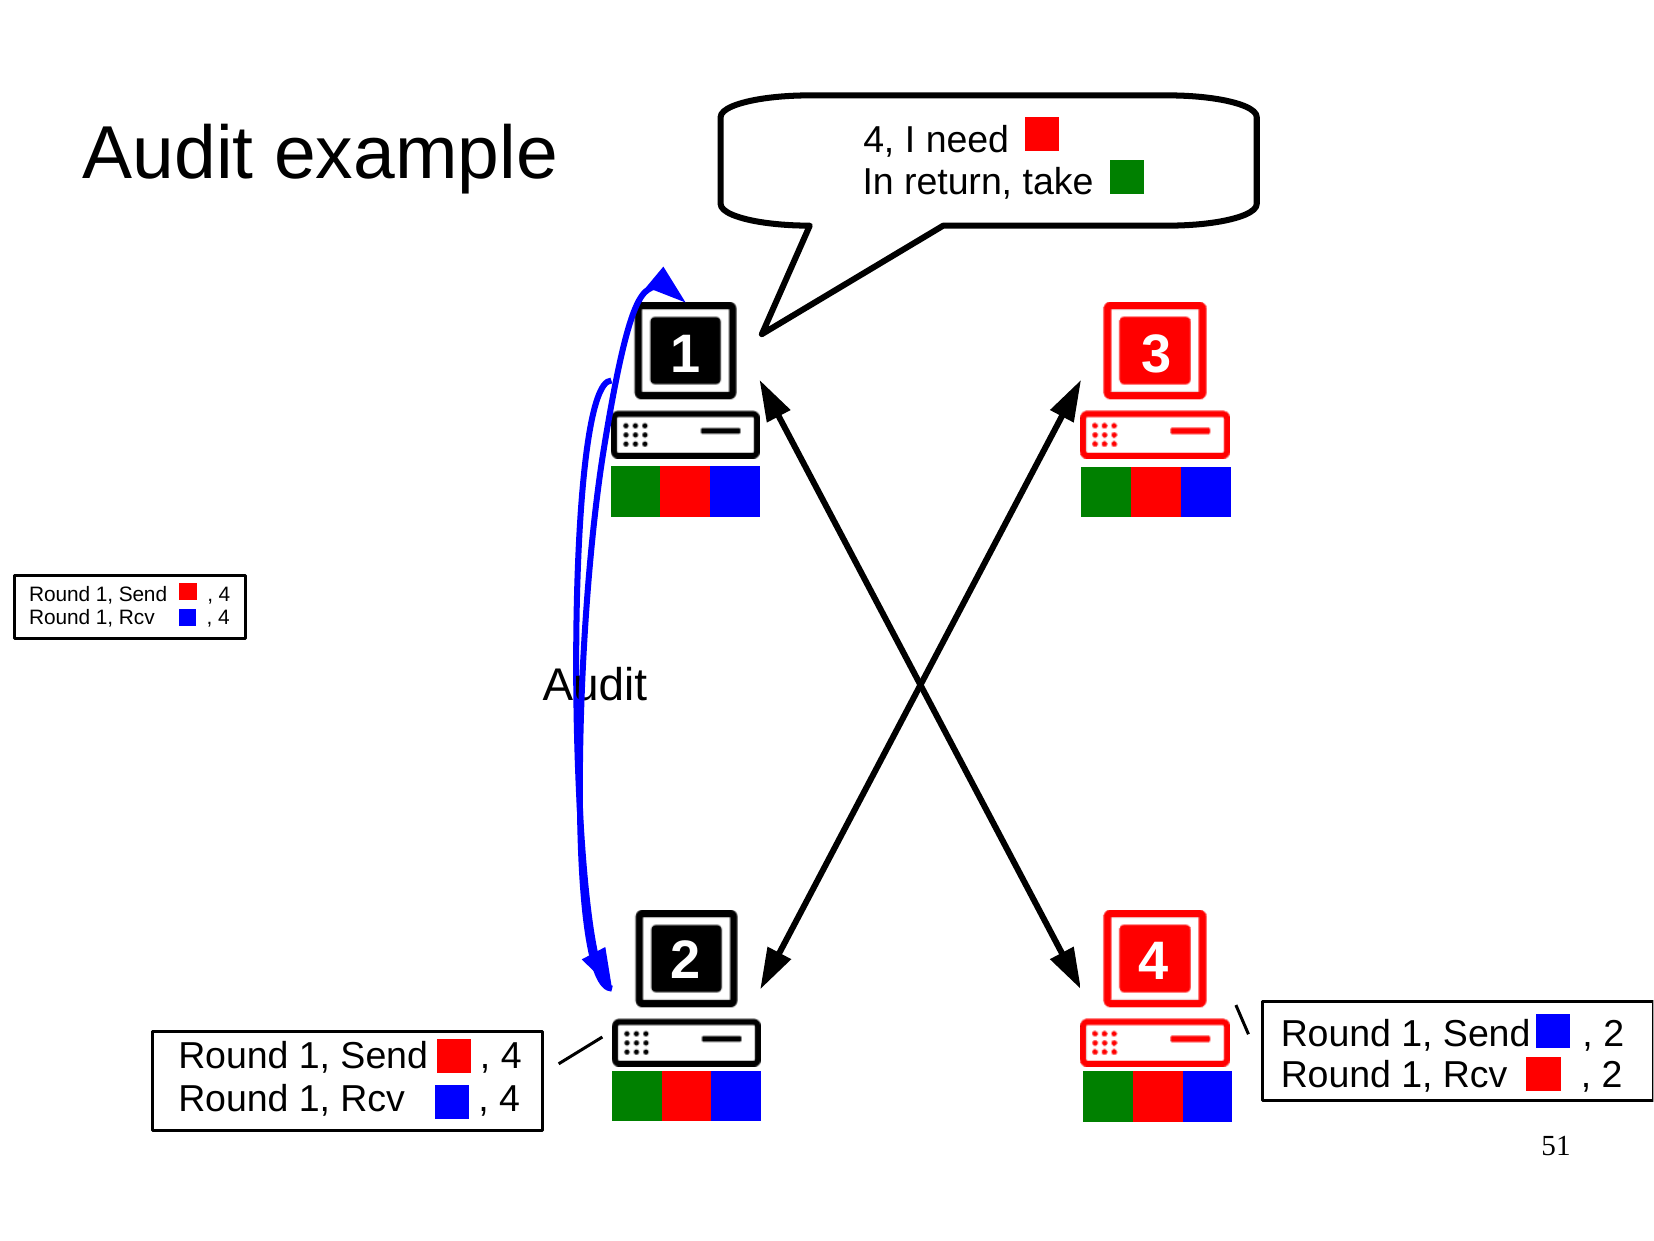

# Audit example
4, I need
In return, take
3
1
Round 1, Send , 4
Round 1, Rcv , 4
2
4
Round 1, Send , 2
Round 1, Rcv , 2
Round 1, Send , 4
Round 1, Rcv , 4
51